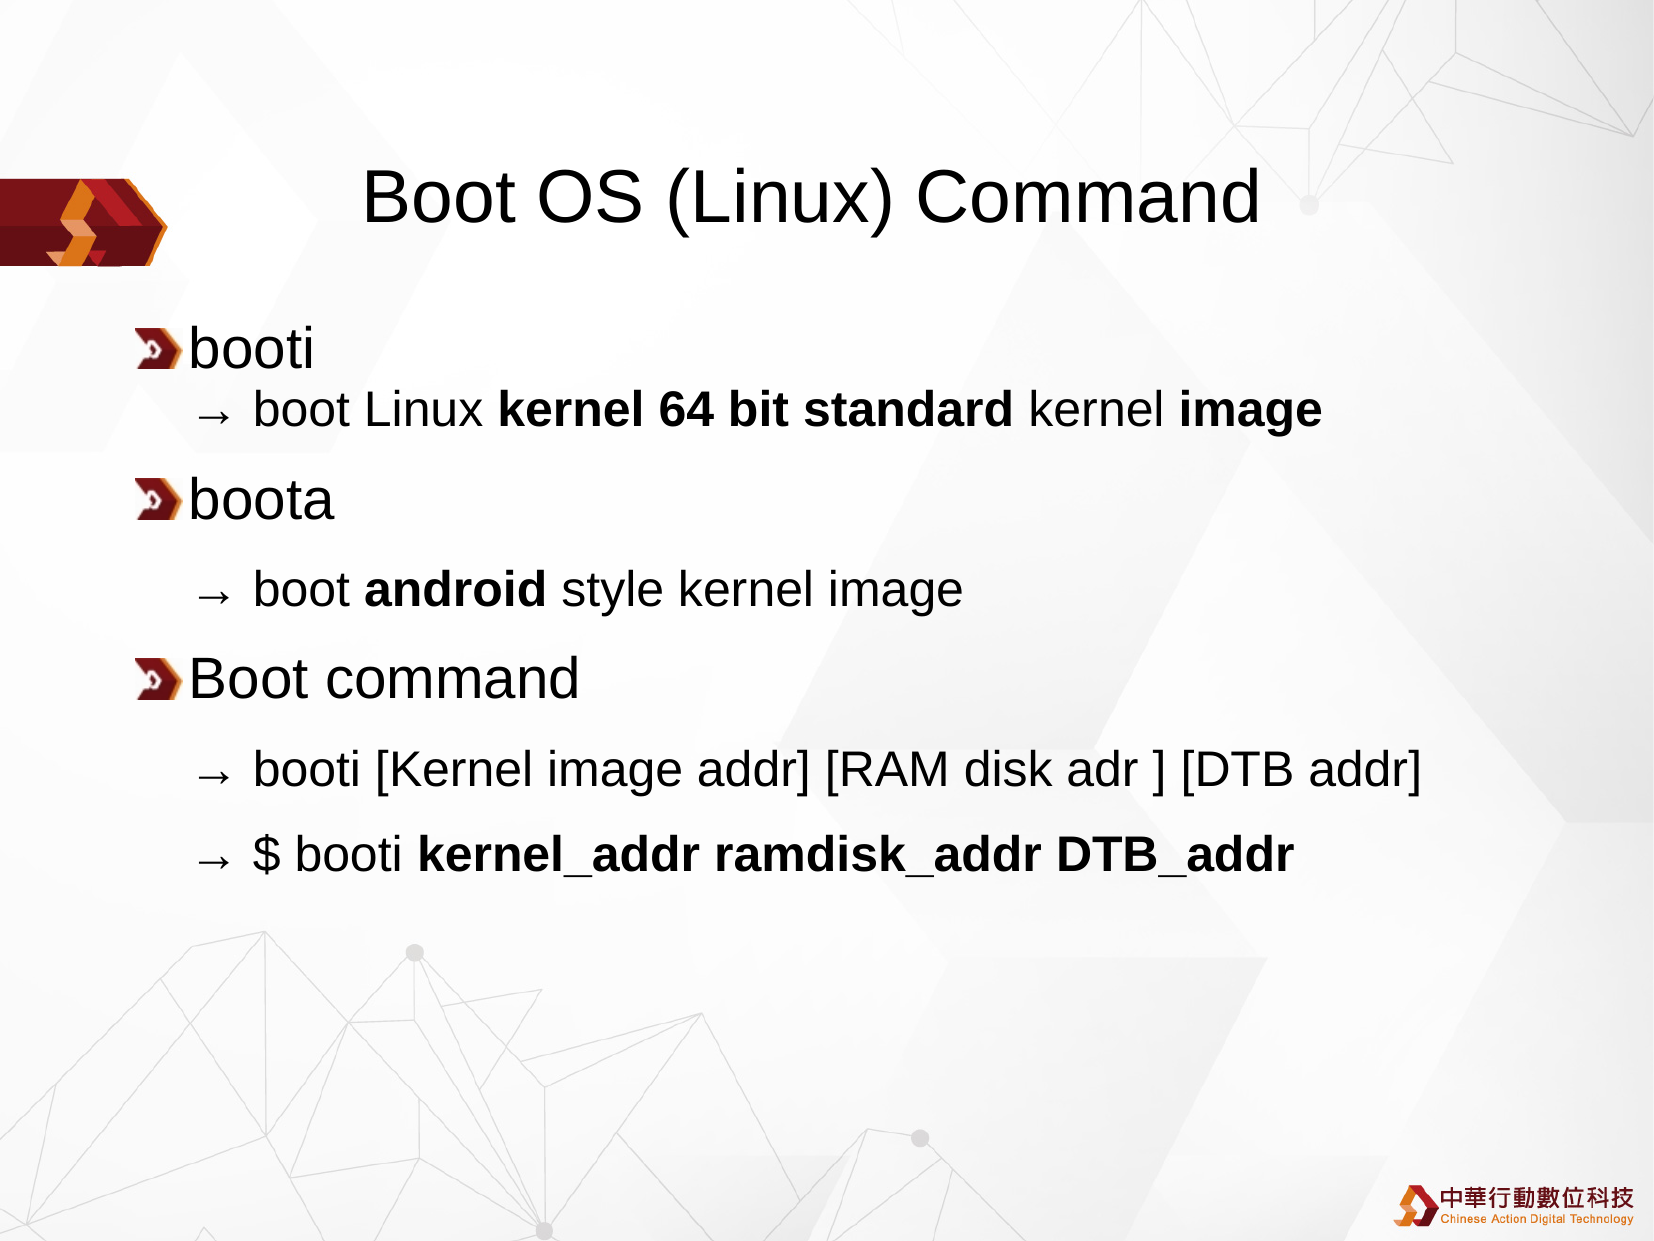

# Boot OS (Linux) Command
booti
→ boot Linux kernel 64 bit standard kernel image
boota
→ boot android style kernel image
Boot command
→ booti [Kernel image addr] [RAM disk adr ] [DTB addr]
→ $ booti kernel_addr ramdisk_addr DTB_addr